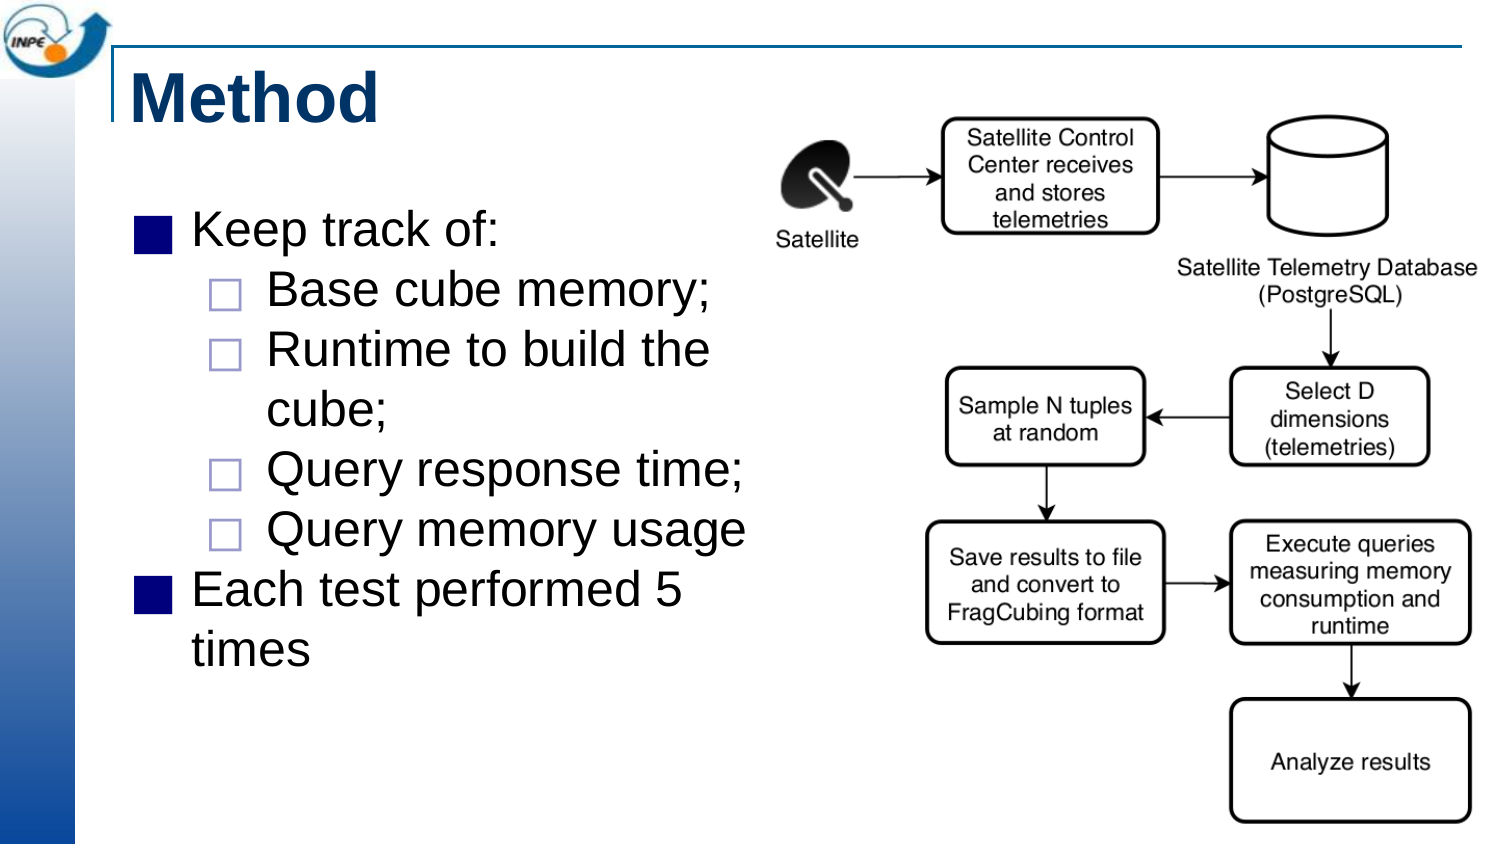

# Method
Keep track of:
Base cube memory;
Runtime to build the cube;
Query response time;
Query memory usage
Each test performed 5 times